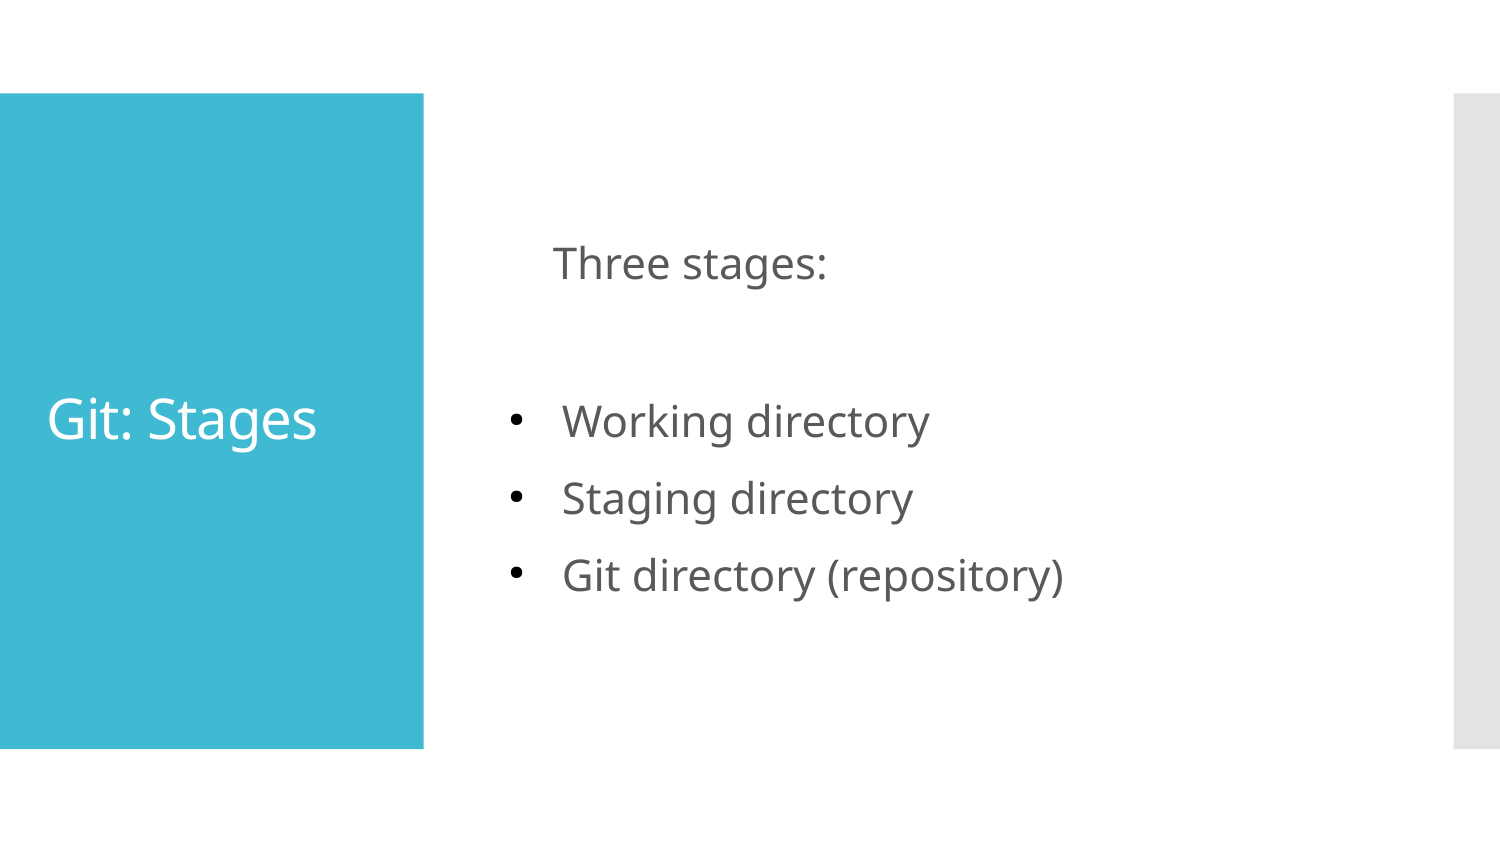

Three stages:
Working directory
Staging directory
Git directory (repository)
# Git: Stages